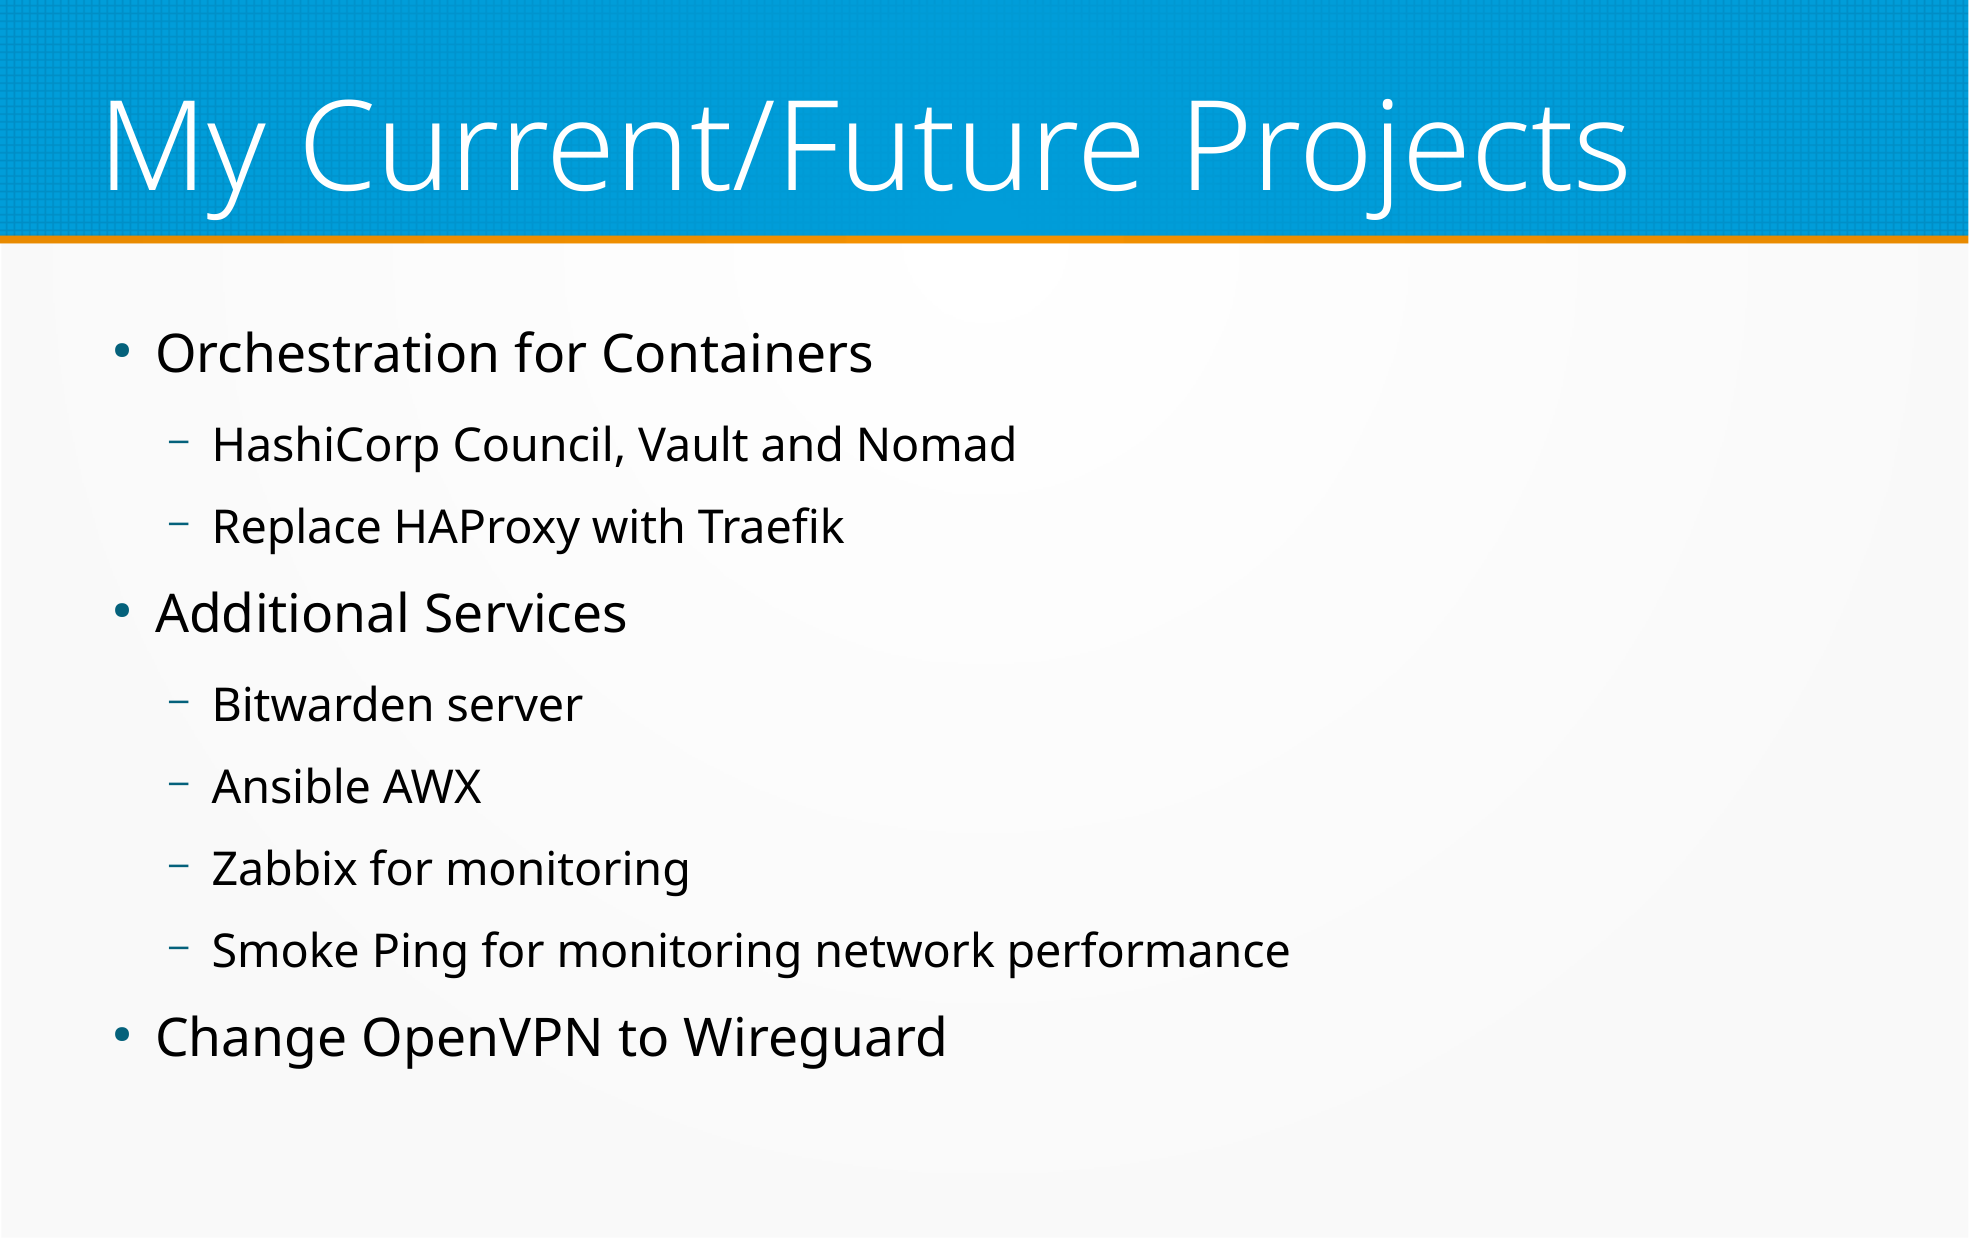

# My Current/Future Projects
Orchestration for Containers
HashiCorp Council, Vault and Nomad
Replace HAProxy with Traefik
Additional Services
Bitwarden server
Ansible AWX
Zabbix for monitoring
Smoke Ping for monitoring network performance
Change OpenVPN to Wireguard